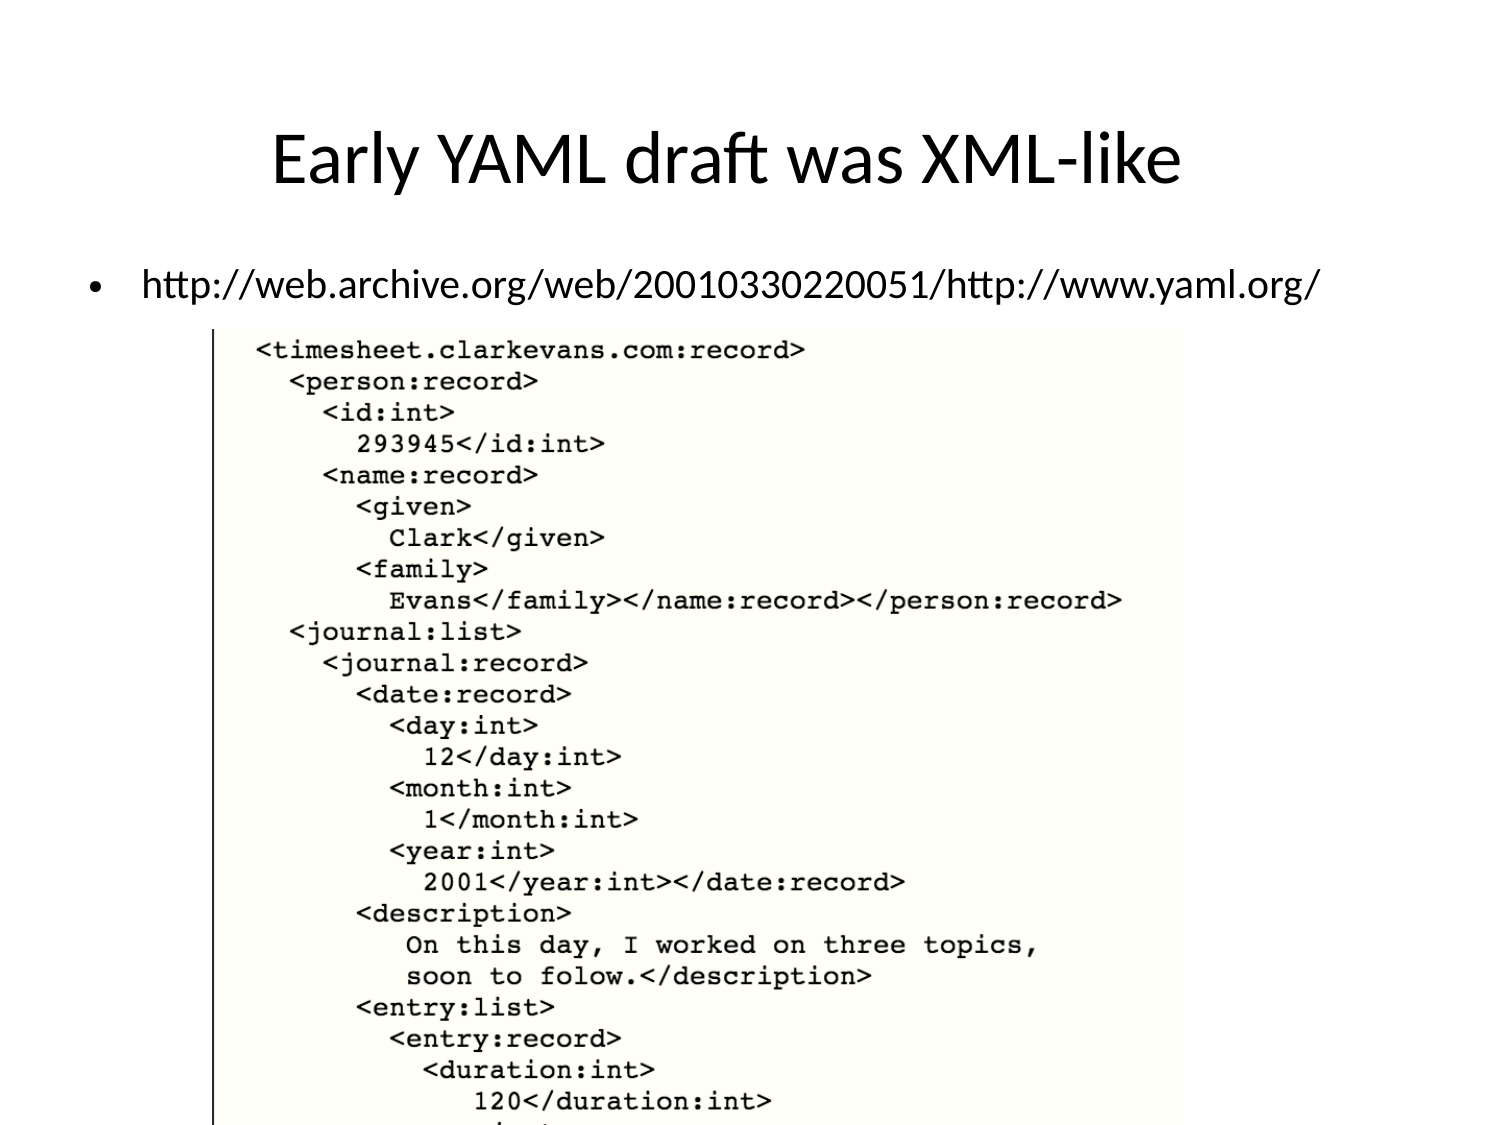

# Early YAML draft was XML-like
http://web.archive.org/web/20010330220051/http://www.yaml.org/